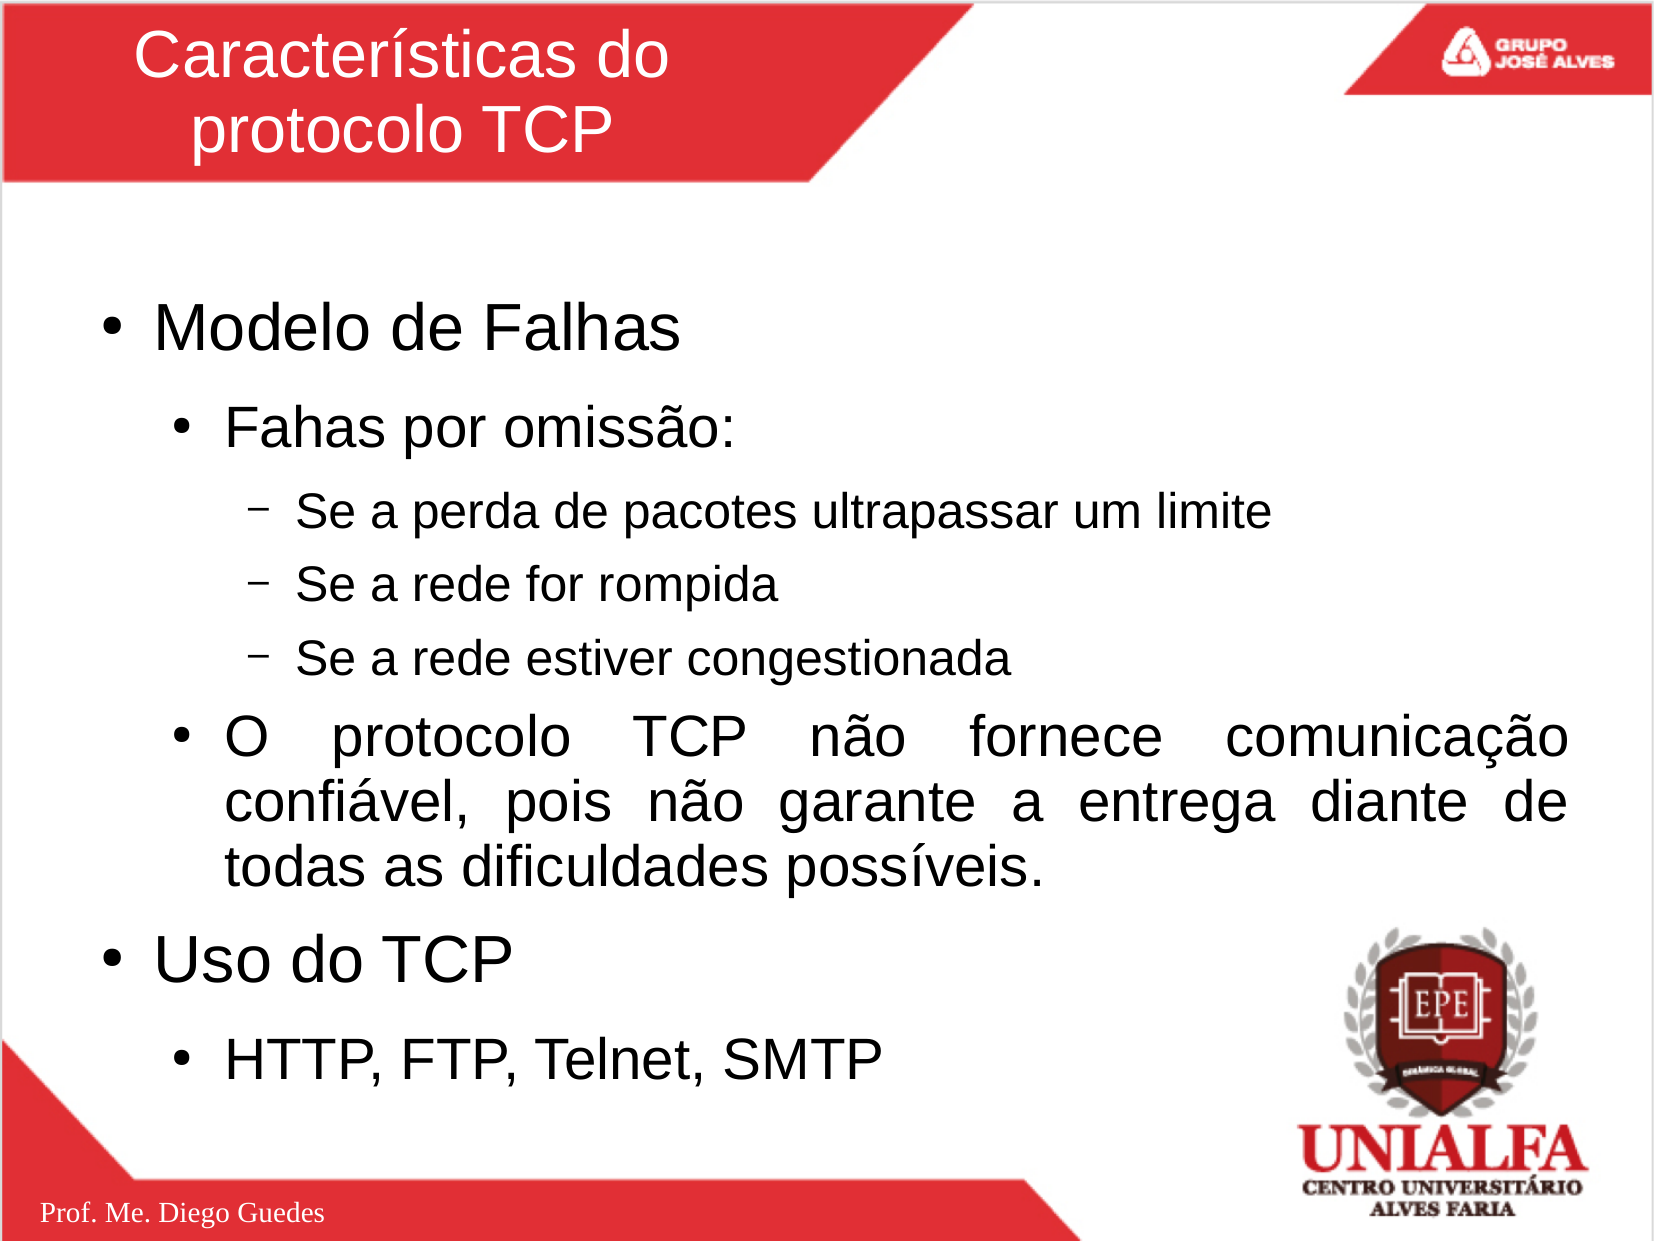

Características do protocolo TCP
# Modelo de Falhas
Fahas por omissão:
Se a perda de pacotes ultrapassar um limite
Se a rede for rompida
Se a rede estiver congestionada
O protocolo TCP não fornece comunicação confiável, pois não garante a entrega diante de todas as dificuldades possíveis.
Uso do TCP
HTTP, FTP, Telnet, SMTP